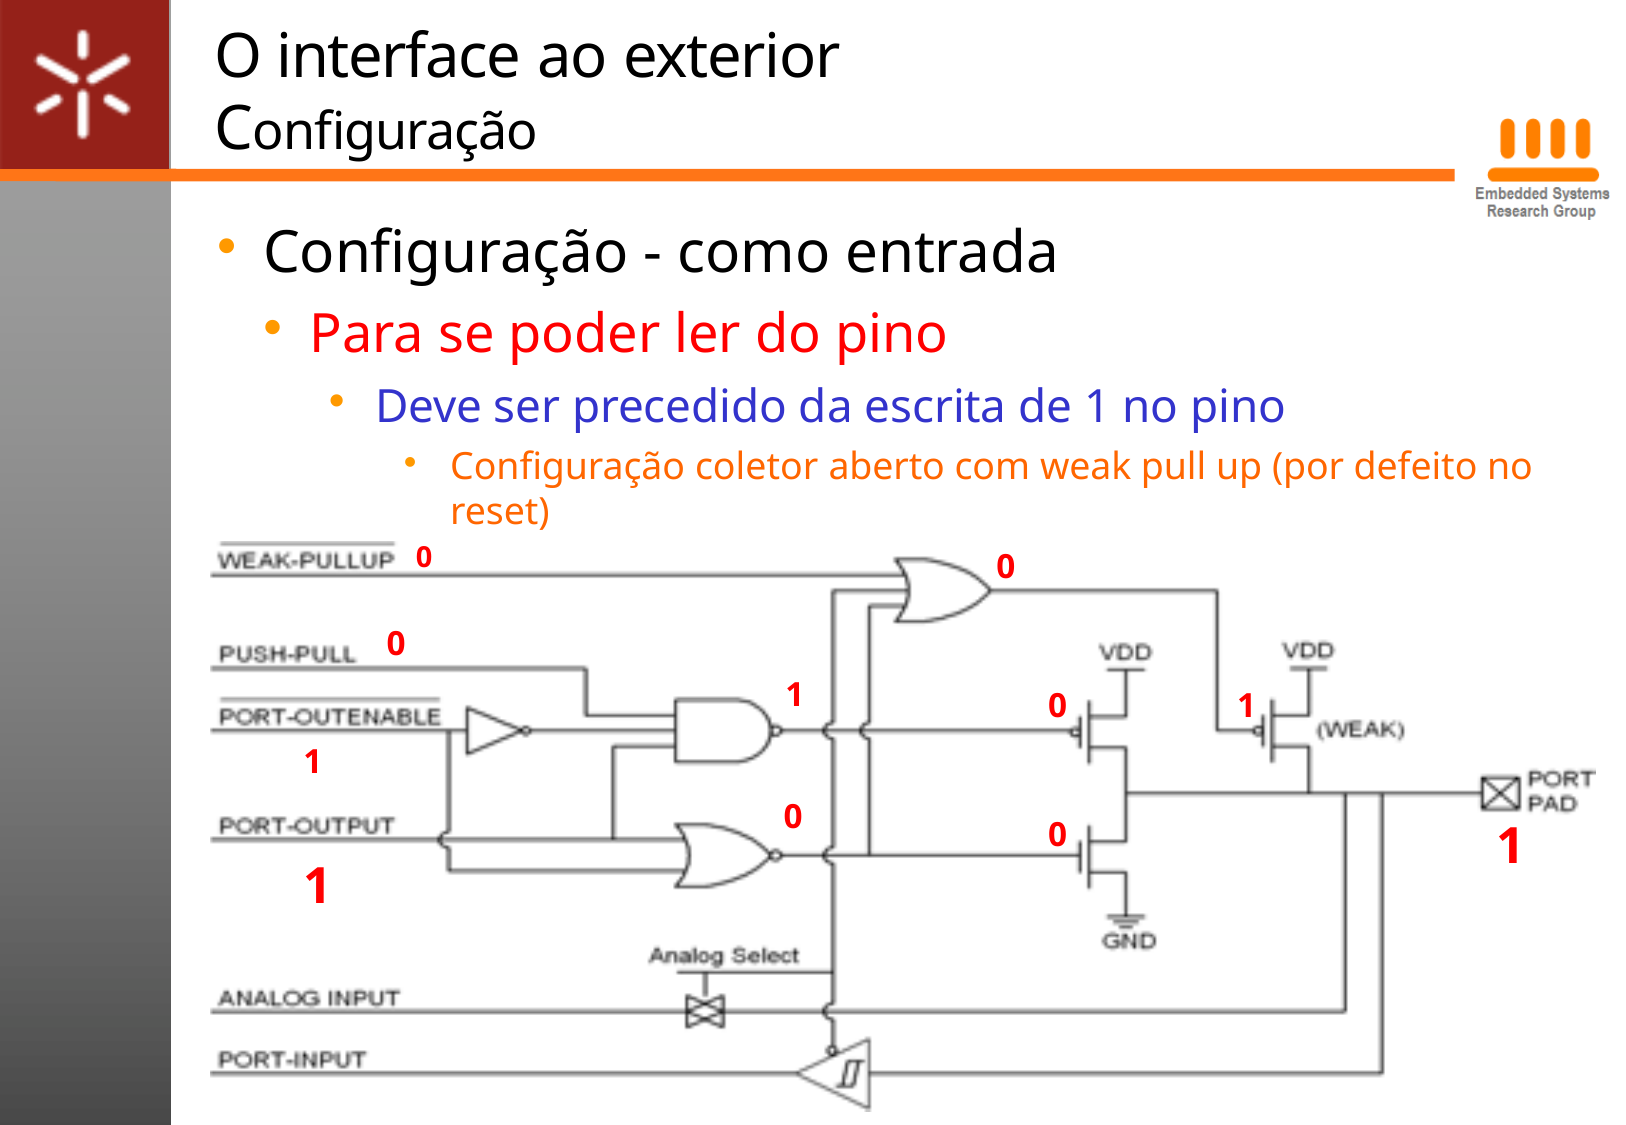

# O interface ao exterior Configuração
Configuração - como entrada
Para se poder ler do pino
Deve ser precedido da escrita de 1 no pino
Configuração coletor aberto com weak pull up (por defeito no reset)
0
0
0
1
0
1
1
0
0
1
1